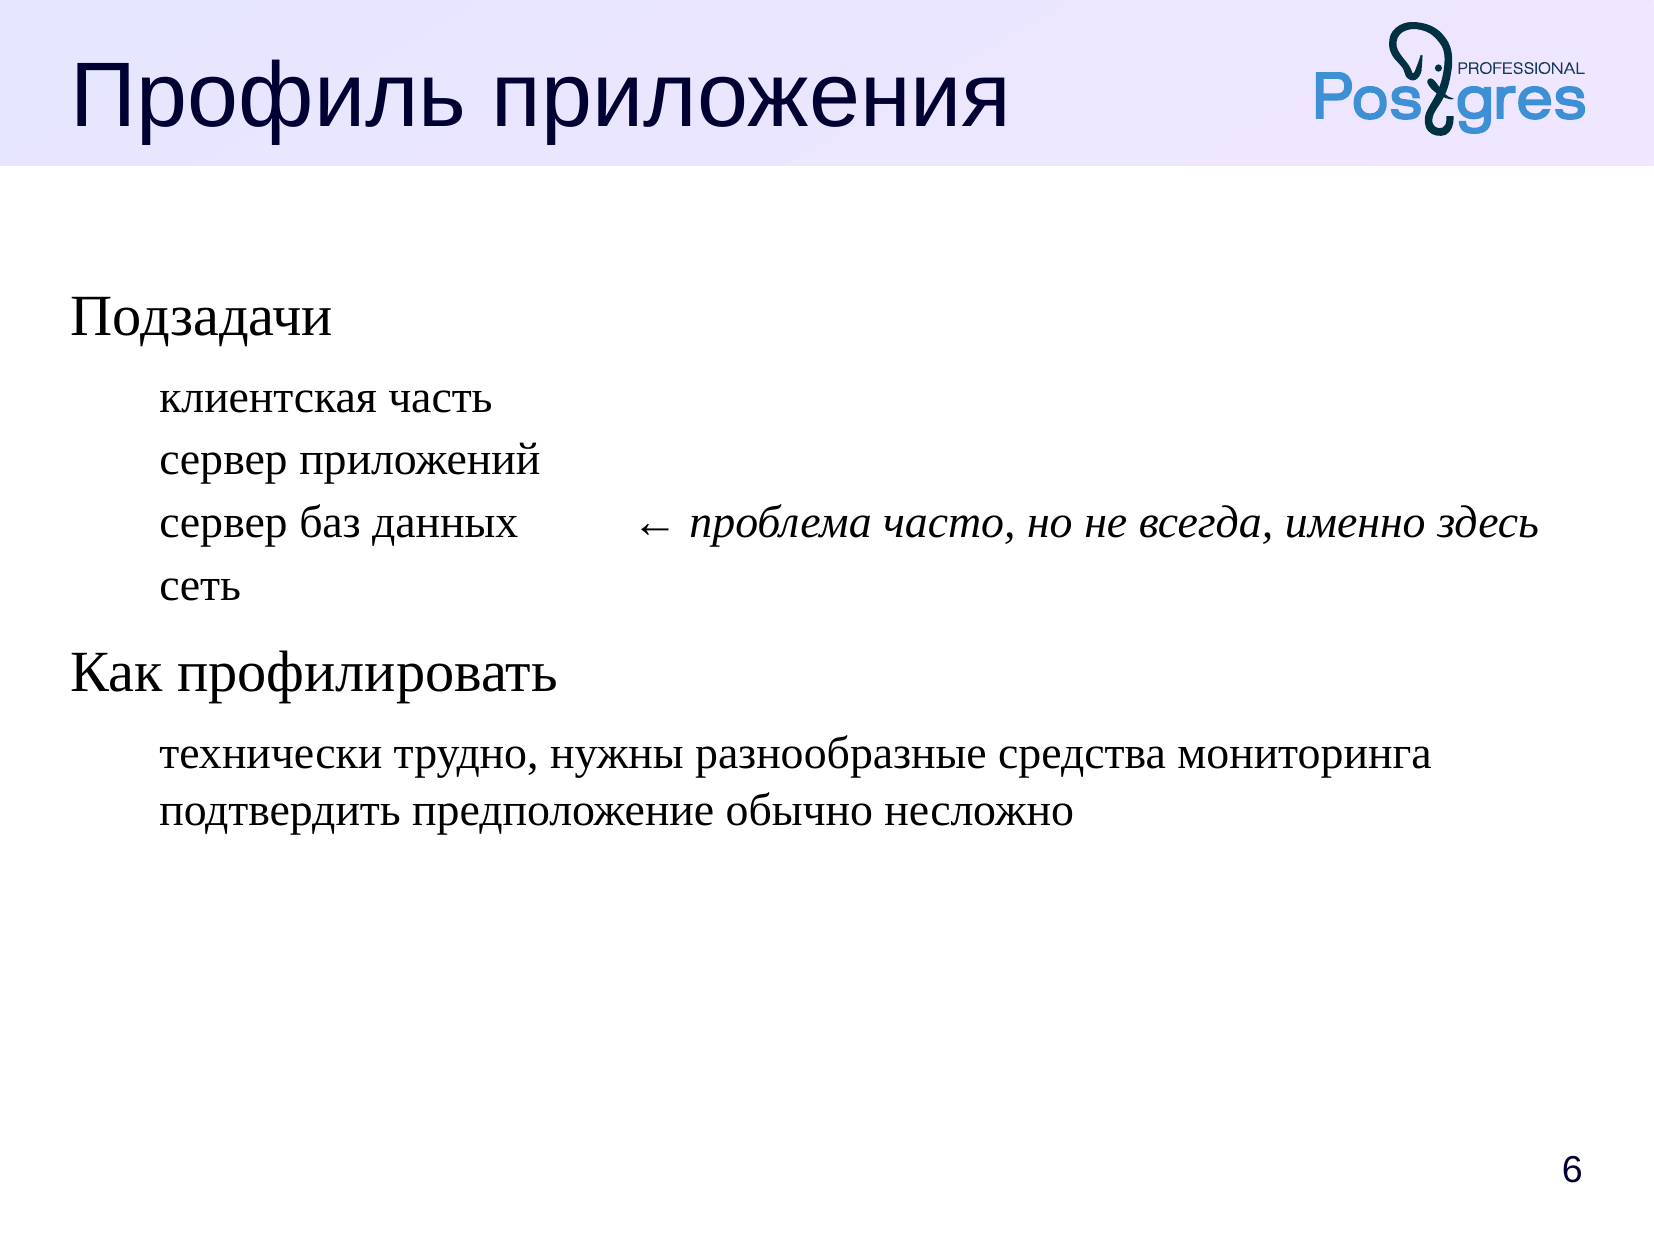

# Профиль приложения
Подзадачи
клиентская часть
сервер приложений
сервер баз данных	← проблема часто, но не всегда, именно здесь
сеть
Как профилировать
технически трудно, нужны разнообразные средства мониторинга
подтвердить предположение обычно несложно